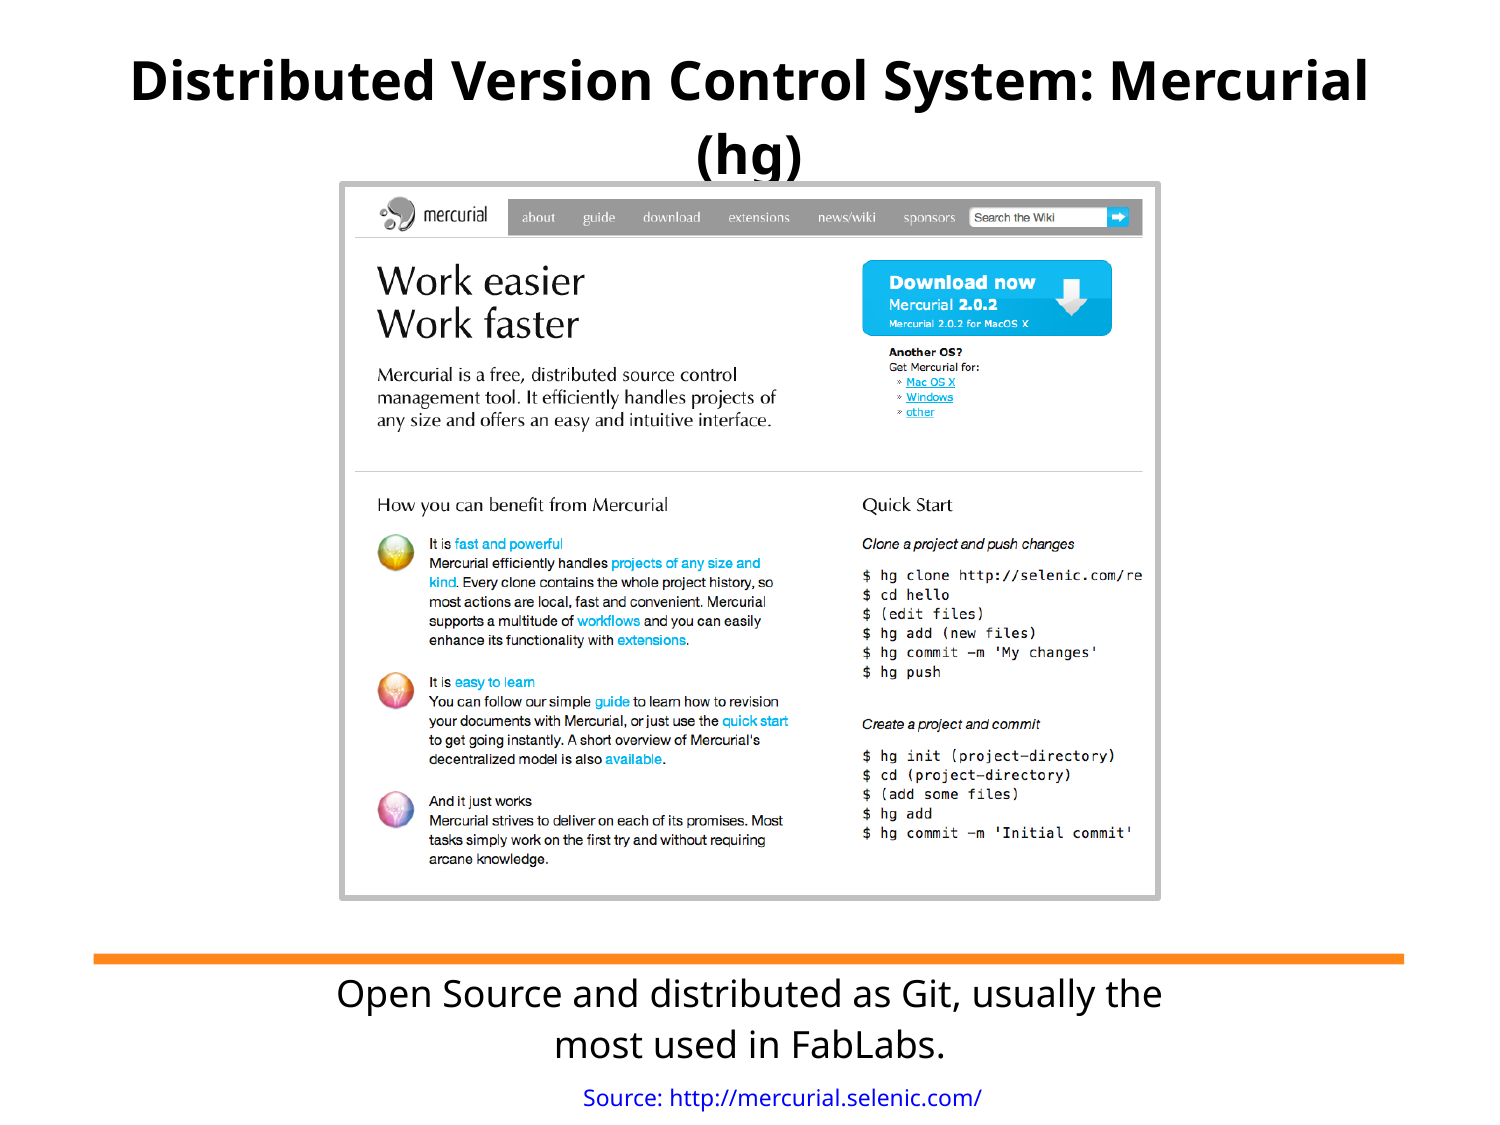

# Distributed Version Control System: Mercurial (hg)
Open Source and distributed as Git, usually the most used in FabLabs.
Source: http://mercurial.selenic.com/